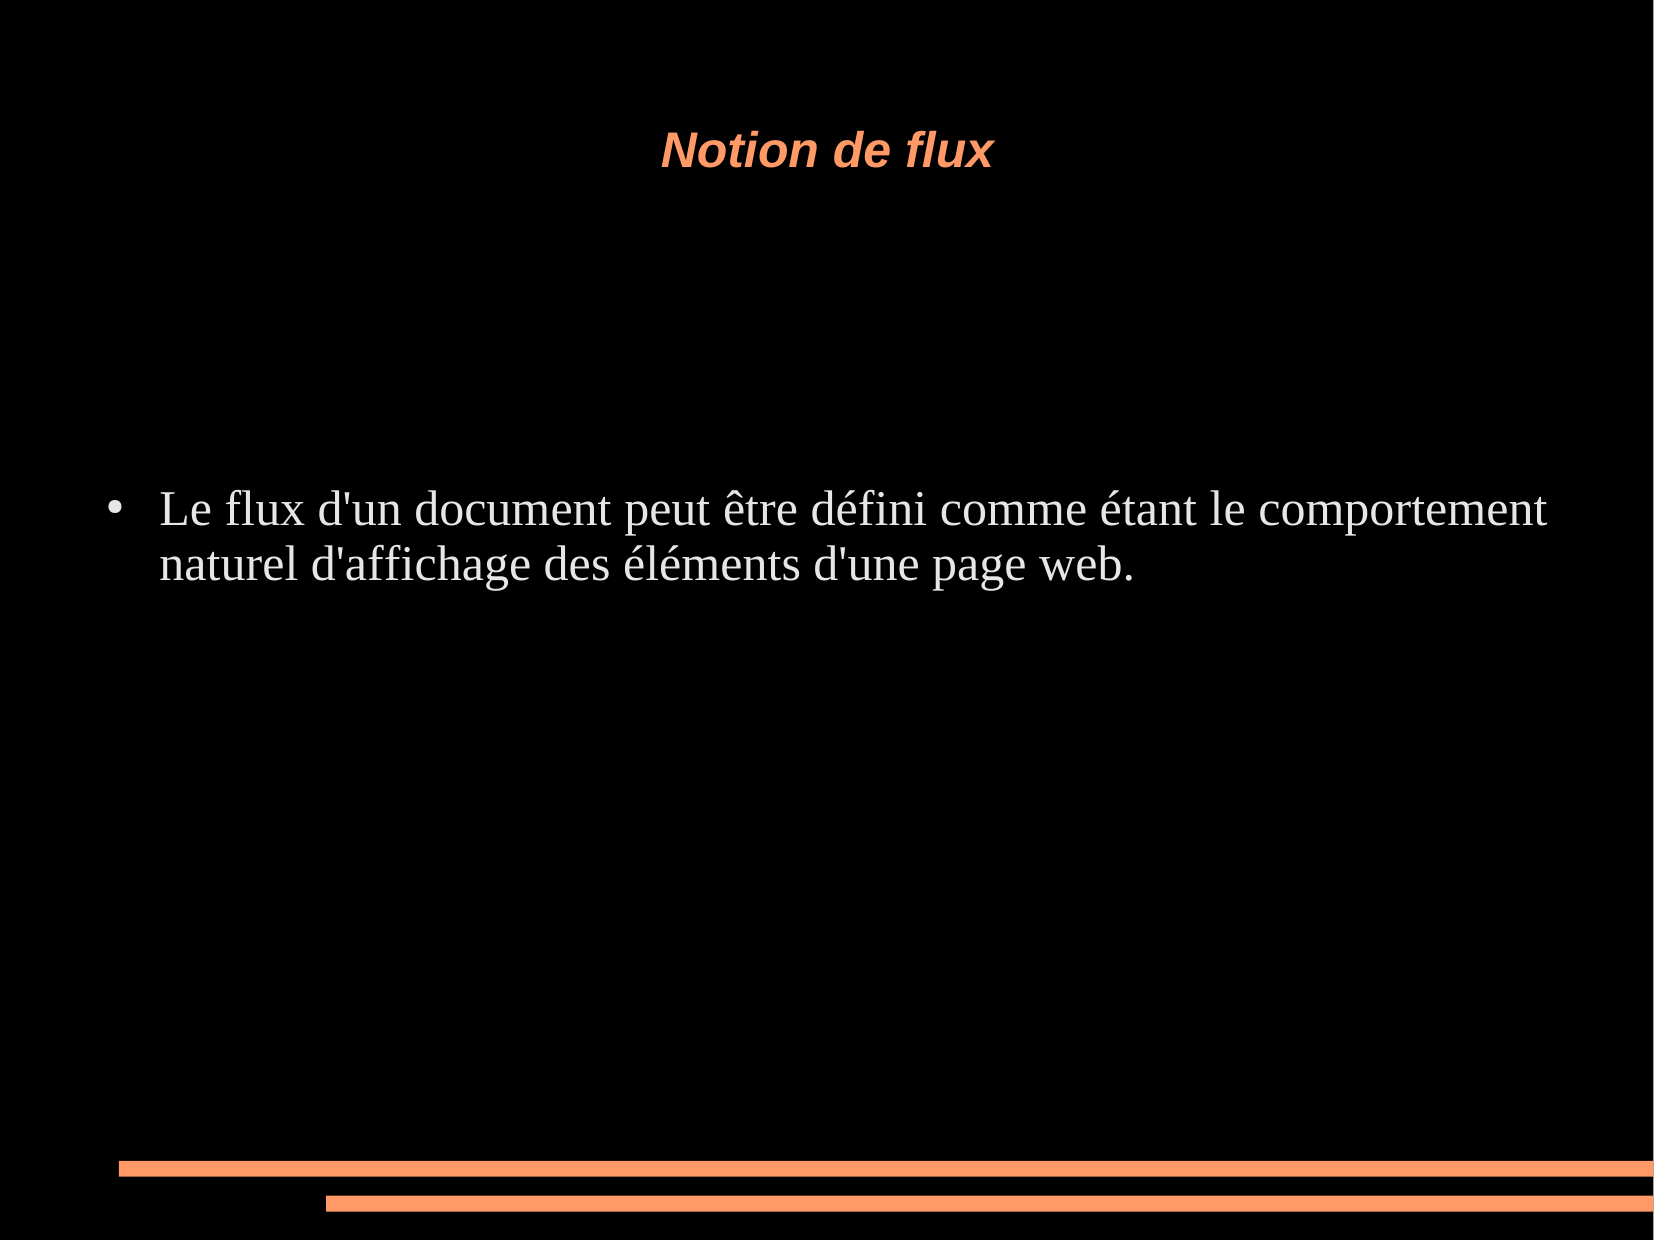

# Notion de flux
Le flux d'un document peut être défini comme étant le comportement naturel d'affichage des éléments d'une page web.